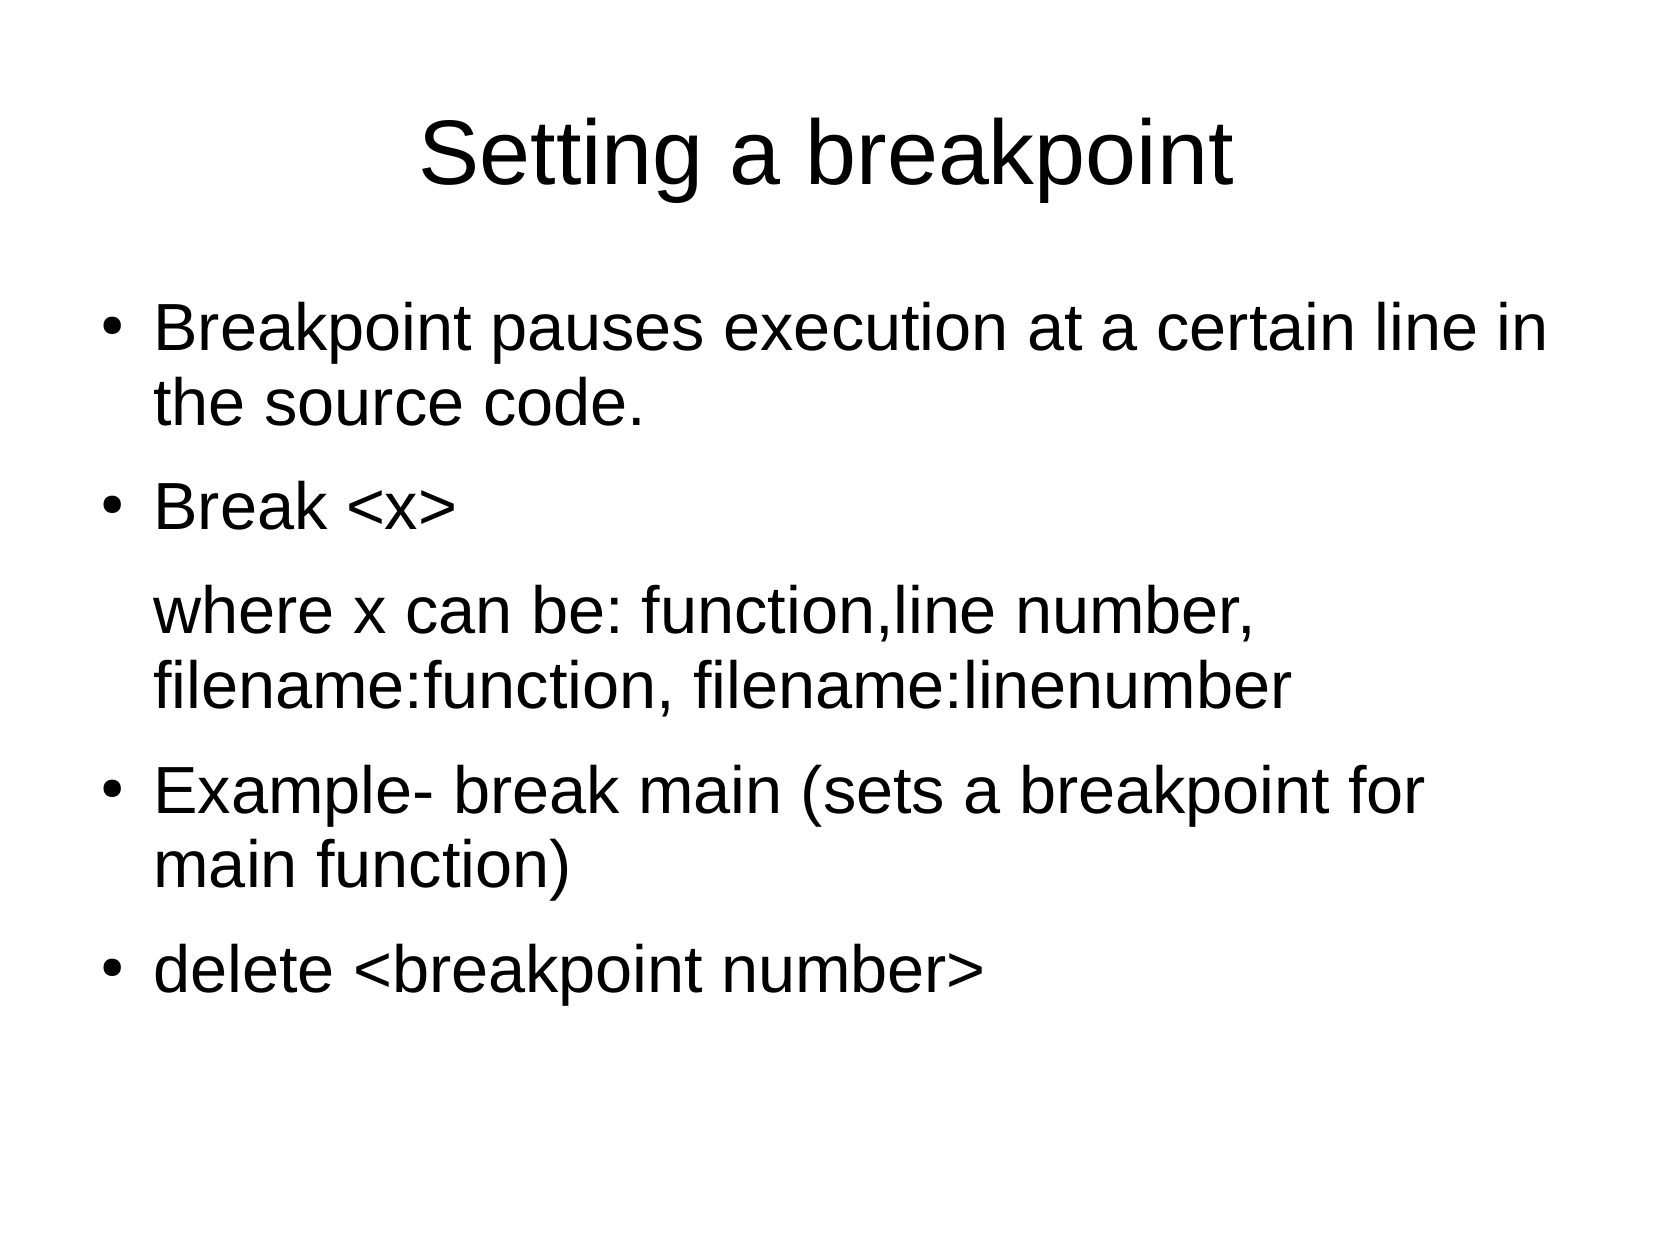

# Setting a breakpoint
Breakpoint pauses execution at a certain line in the source code.
Break <x>
where x can be: function,line number, filename:function, filename:linenumber
Example- break main (sets a breakpoint for main function)
delete <breakpoint number>